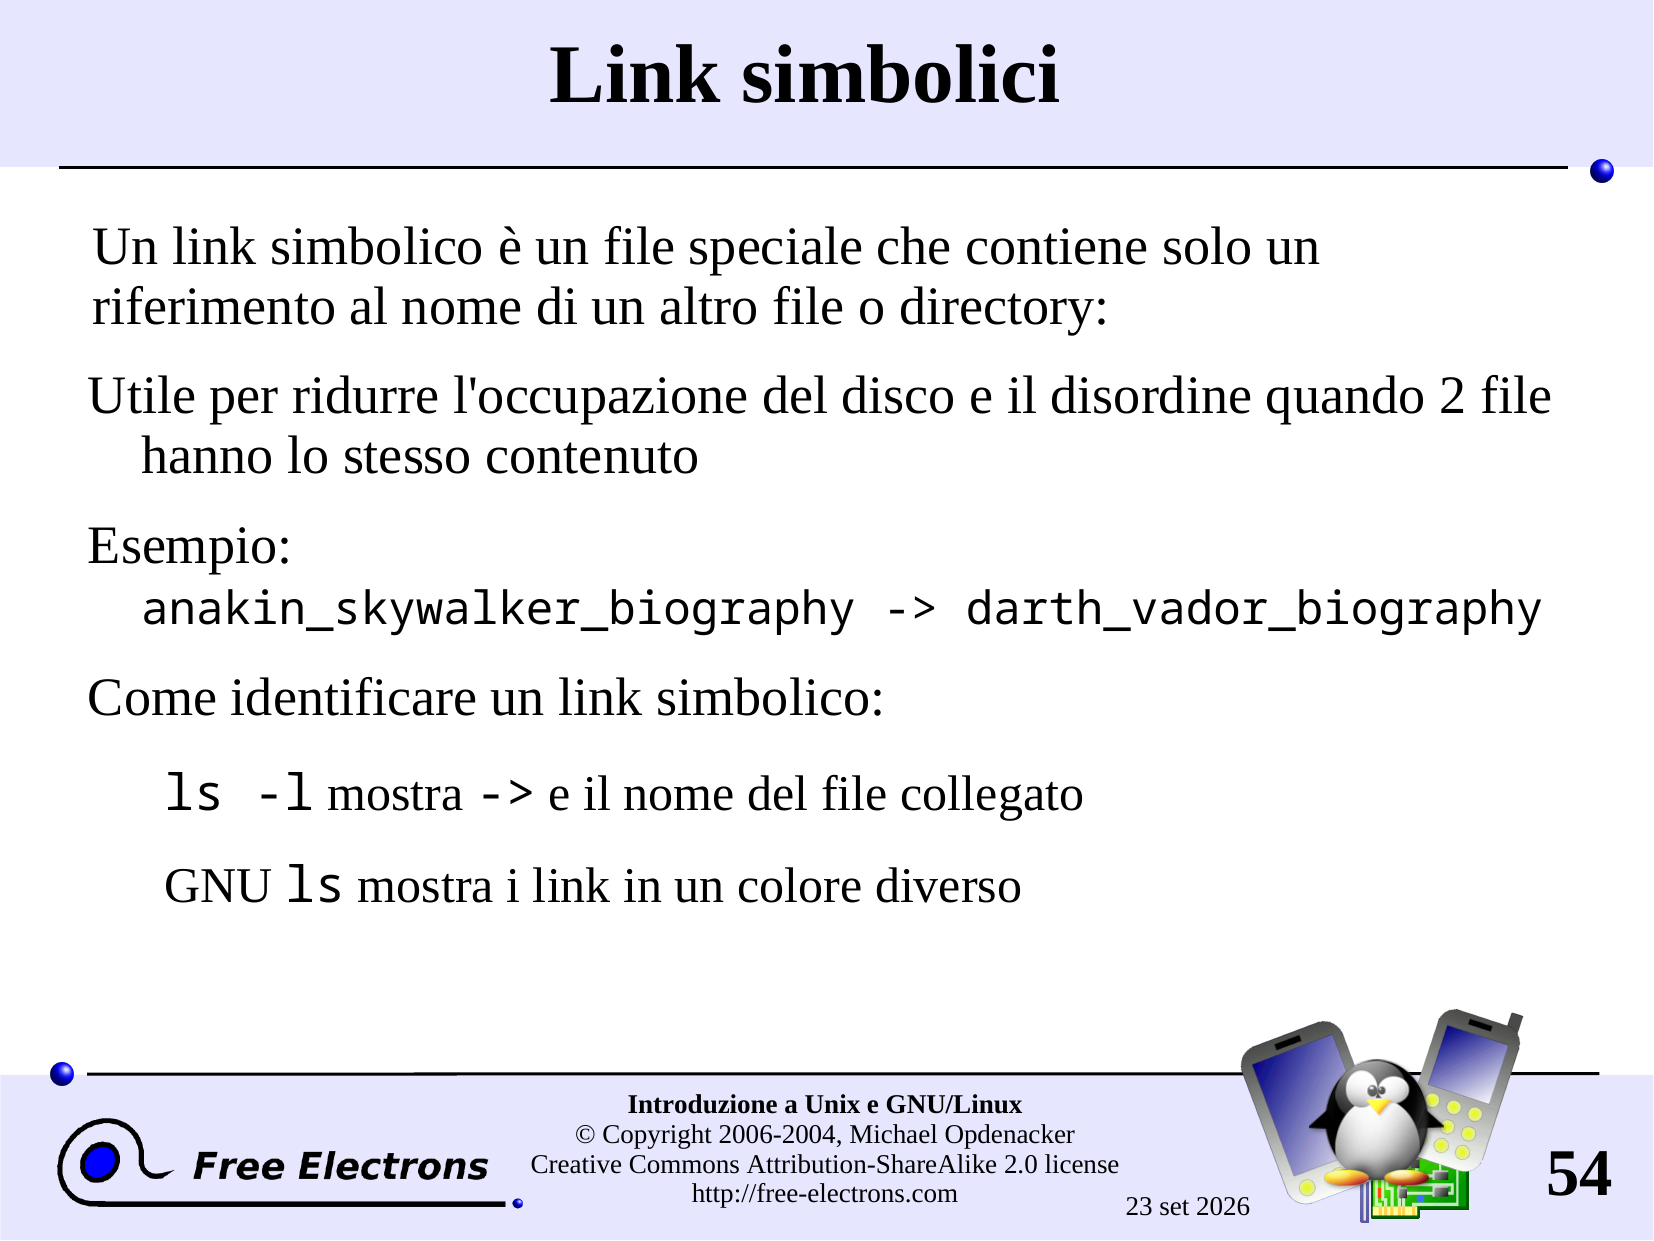

# Link simbolici
Un link simbolico è un file speciale che contiene solo un riferimento al nome di un altro file o directory:
Utile per ridurre l'occupazione del disco e il disordine quando 2 file hanno lo stesso contenuto
Esempio:
anakin_skywalker_biography -> darth_vador_biography
Come identificare un link simbolico:
ls -l mostra -> e il nome del file collegato
GNU ls mostra i link in un colore diverso